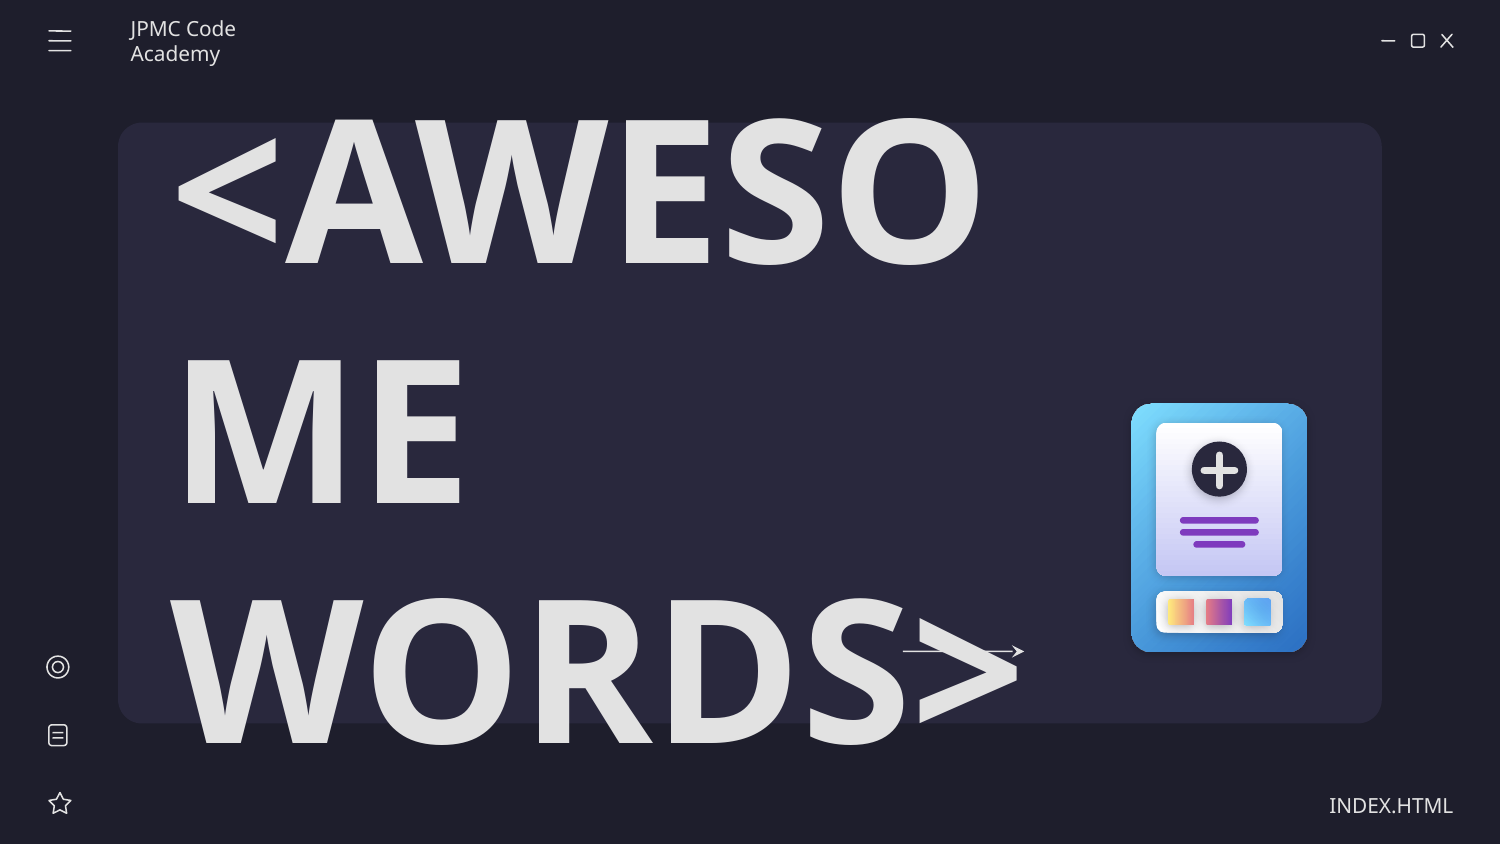

# JPMC Code Academy
<AWESOME WORDS>
INDEX.HTML